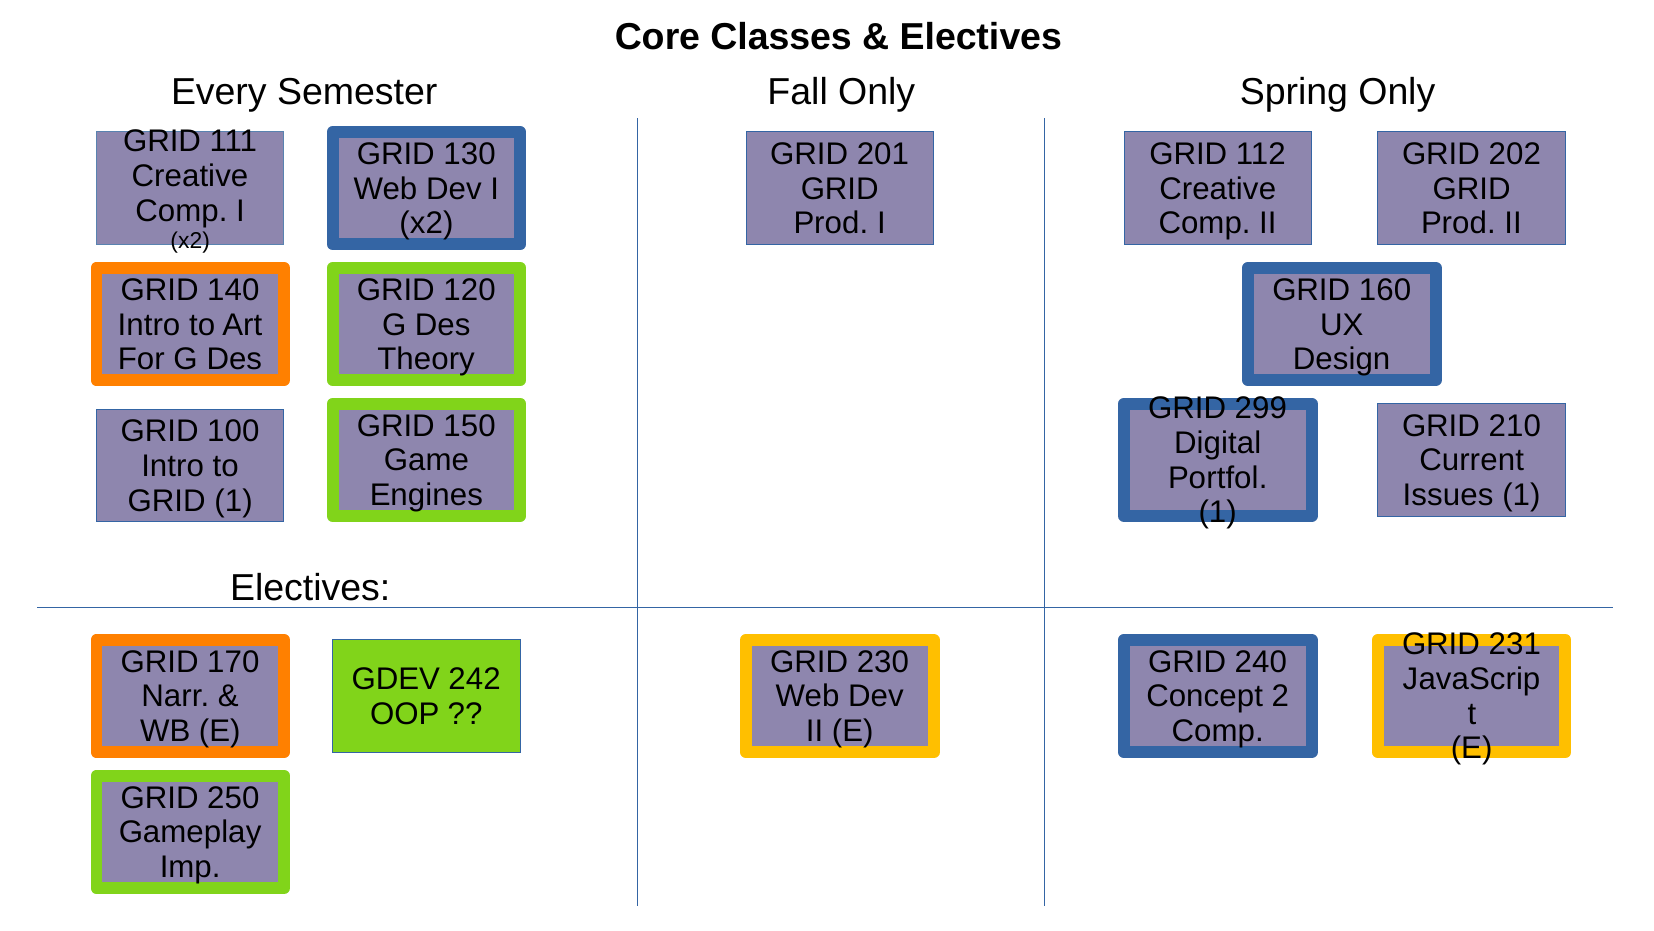

Core Classes & Electives
Every Semester
Fall Only
Spring Only
GRID 111
Creative Comp. I (x2)
GRID 130
Web Dev I
(x2)
GRID 201
GRID Prod. I
GRID 112 Creative Comp. II
GRID 202
GRID Prod. II
GRID 140
Intro to Art
For G Des
GRID 120
G Des
Theory
GRID 160
UX Design
GRID 150
Game Engines
GRID 299
Digital Portfol. (1)
GRID 210
Current Issues (1)
GRID 100
Intro to GRID (1)
Electives:
GRID 170
Narr. & WB (E)
GDEV 242
OOP ??
GRID 230
Web Dev II (E)
GRID 240
Concept 2 Comp.
GRID 231
JavaScript
(E)
GRID 250
Gameplay
Imp.